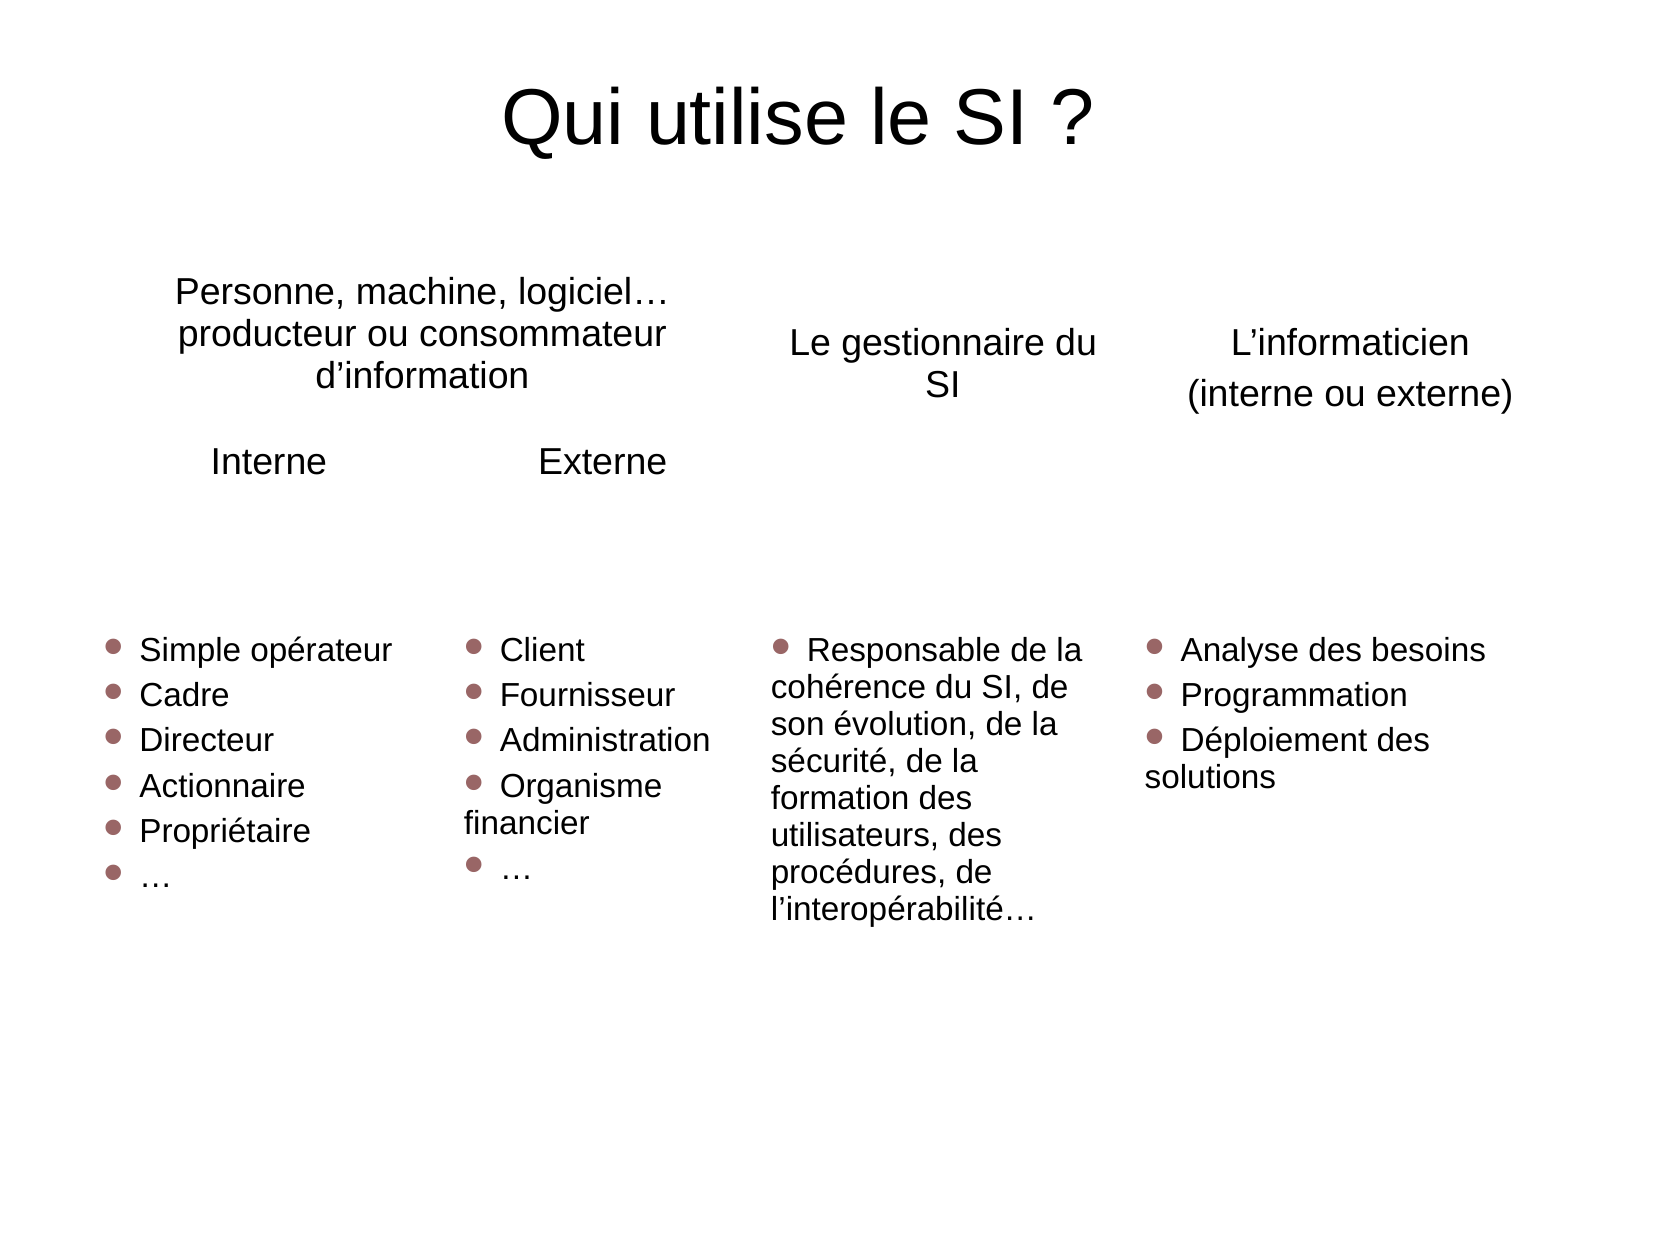

# Qui utilise le SI ?
| Personne, machine, logiciel… producteur ou consommateur d’information | | Le gestionnaire du SI | L’informaticien (interne ou externe) |
| --- | --- | --- | --- |
| Interne | Externe | | |
| Simple opérateur Cadre Directeur Actionnaire Propriétaire … | Client Fournisseur Administration Organisme financier … | Responsable de la cohérence du SI, de son évolution, de la sécurité, de la formation des utilisateurs, des procédures, de l’interopérabilité… | Analyse des besoins Programmation Déploiement des solutions |